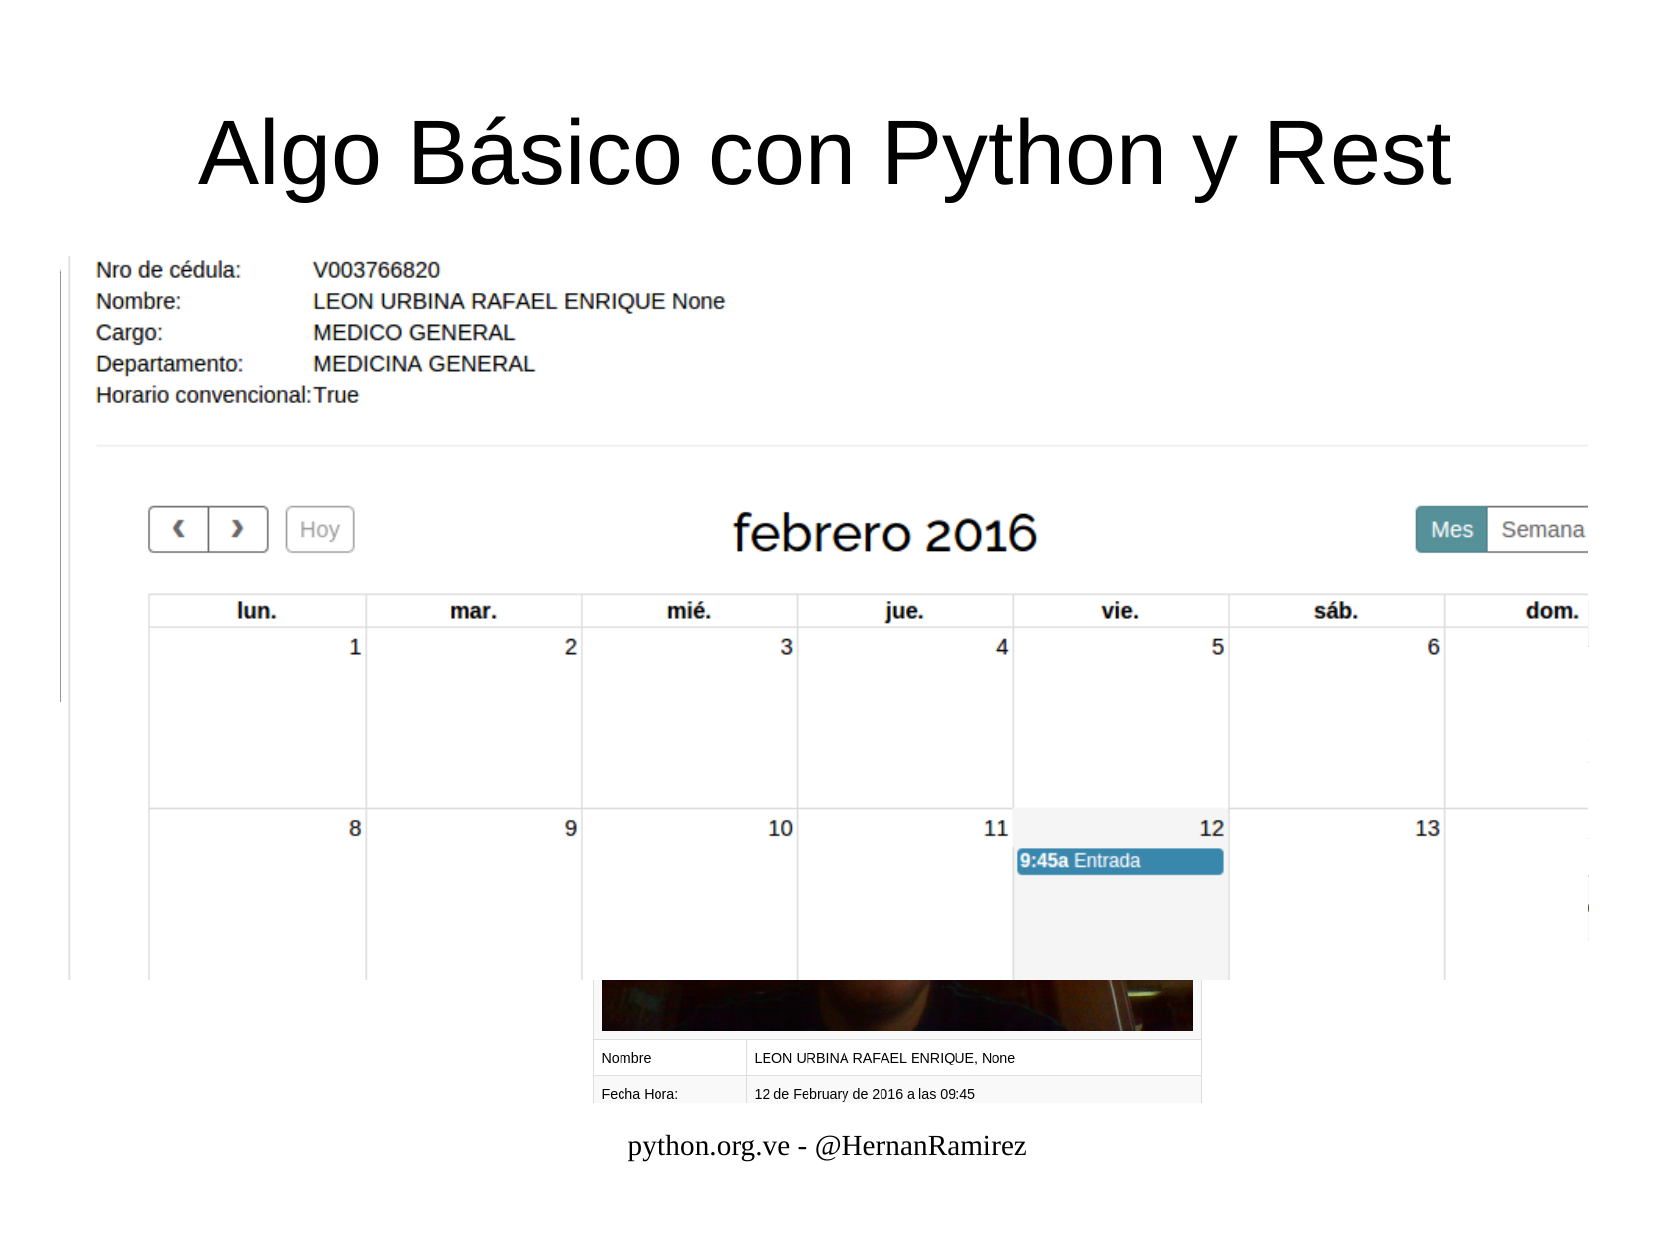

# Algo Básico con Python y Rest
python.org.ve - @HernanRamirez